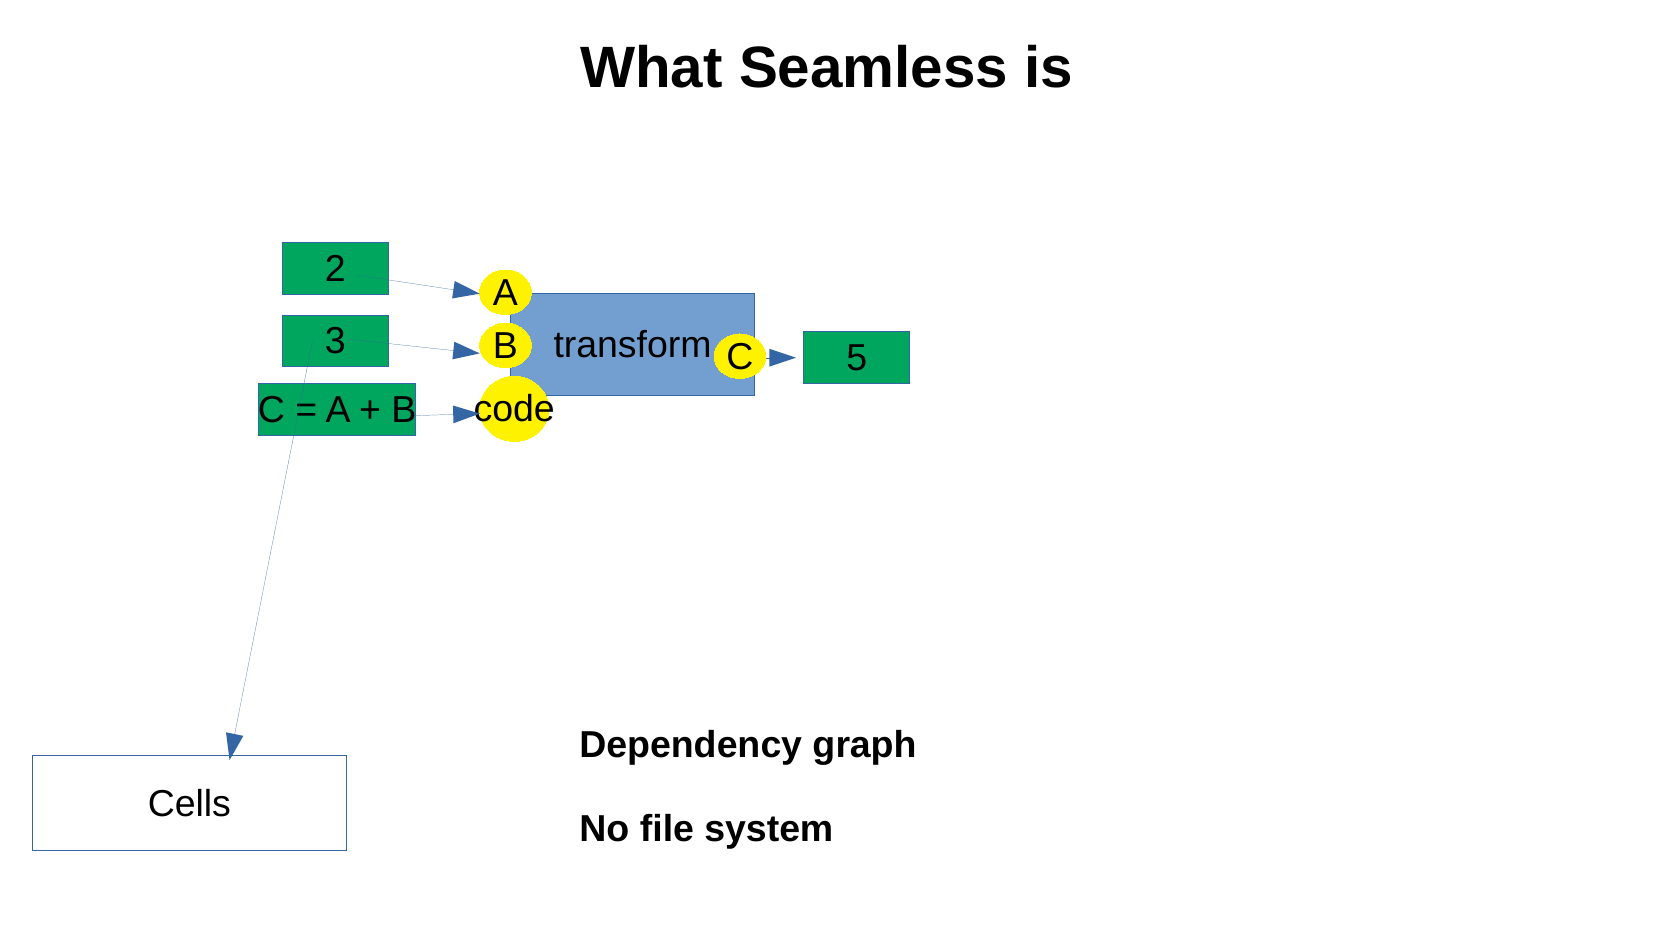

# What Seamless is
2
A
transform
3
B
5
C
code
C = A + B
Dependency graph
No file system
Cells